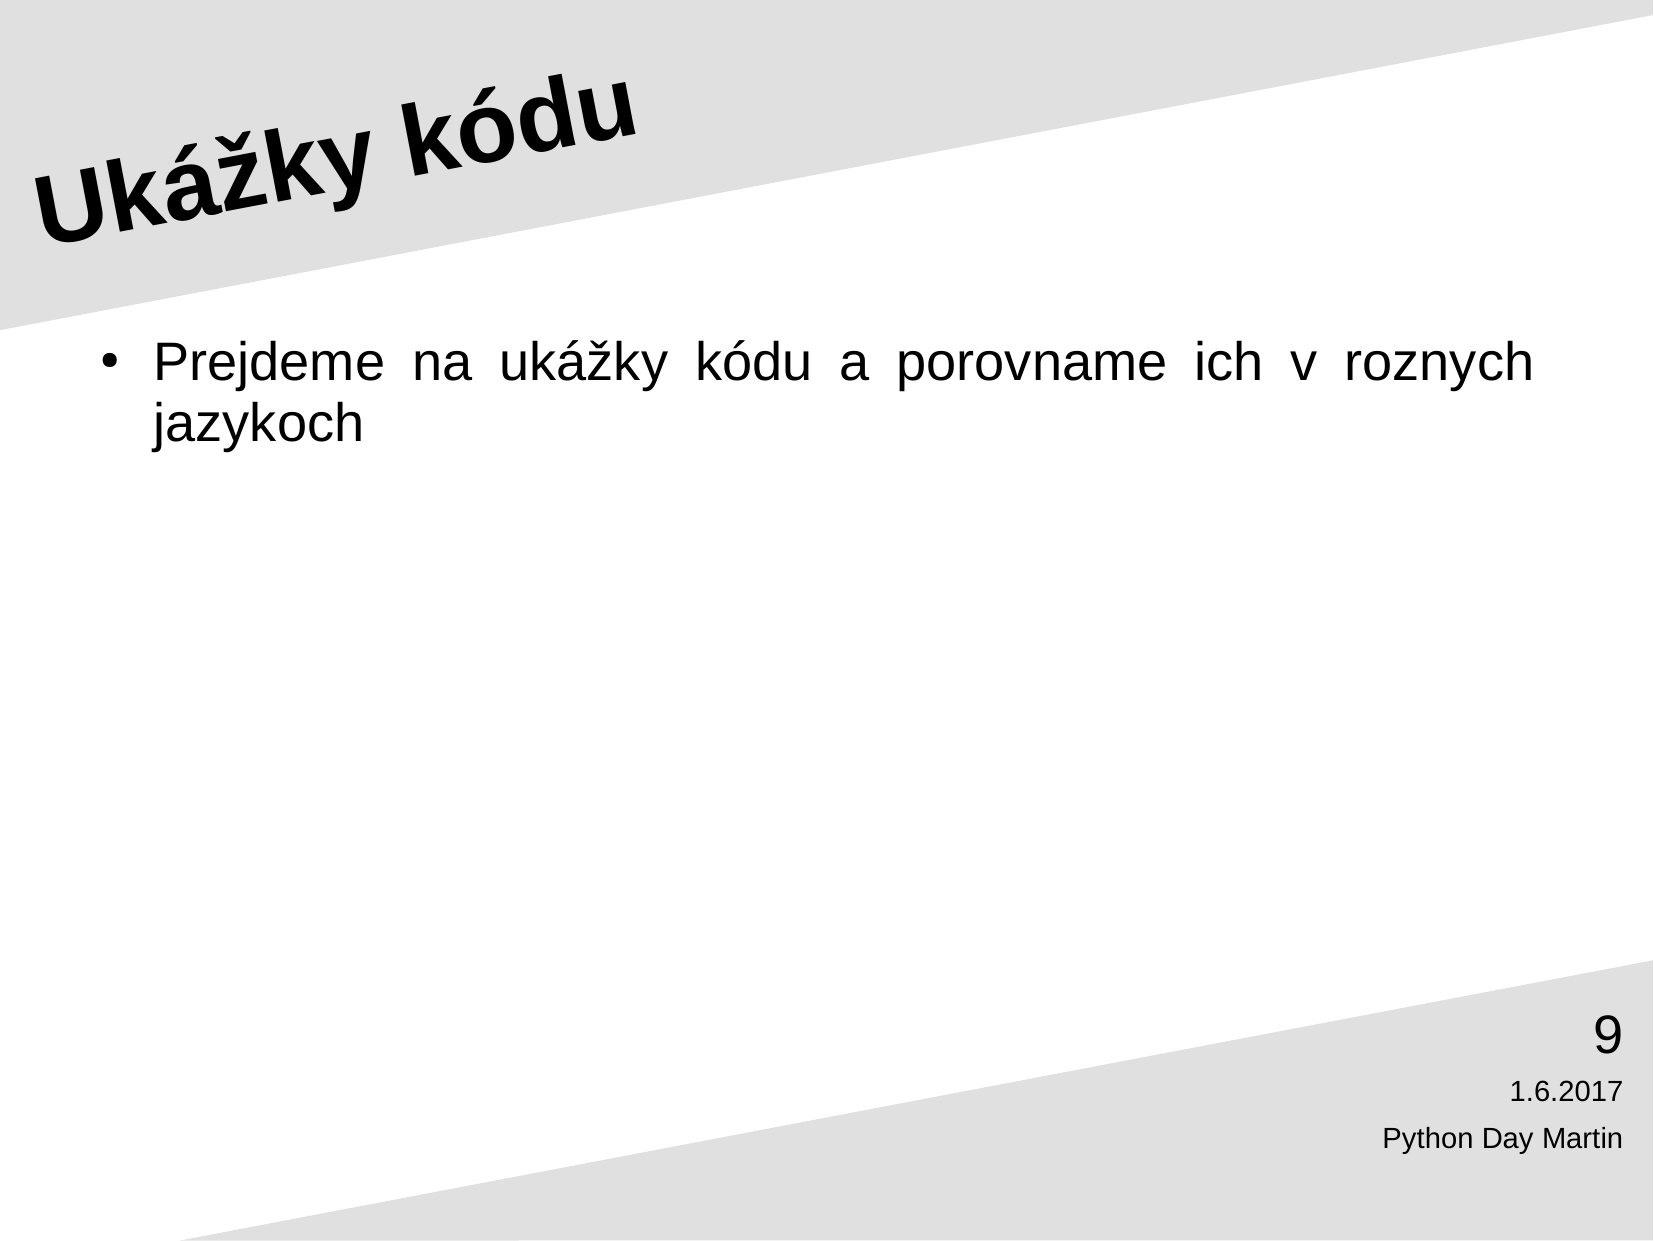

# Ukážky kódu
Prejdeme na ukážky kódu a porovname ich v roznych jazykoch
9
Your footer here.